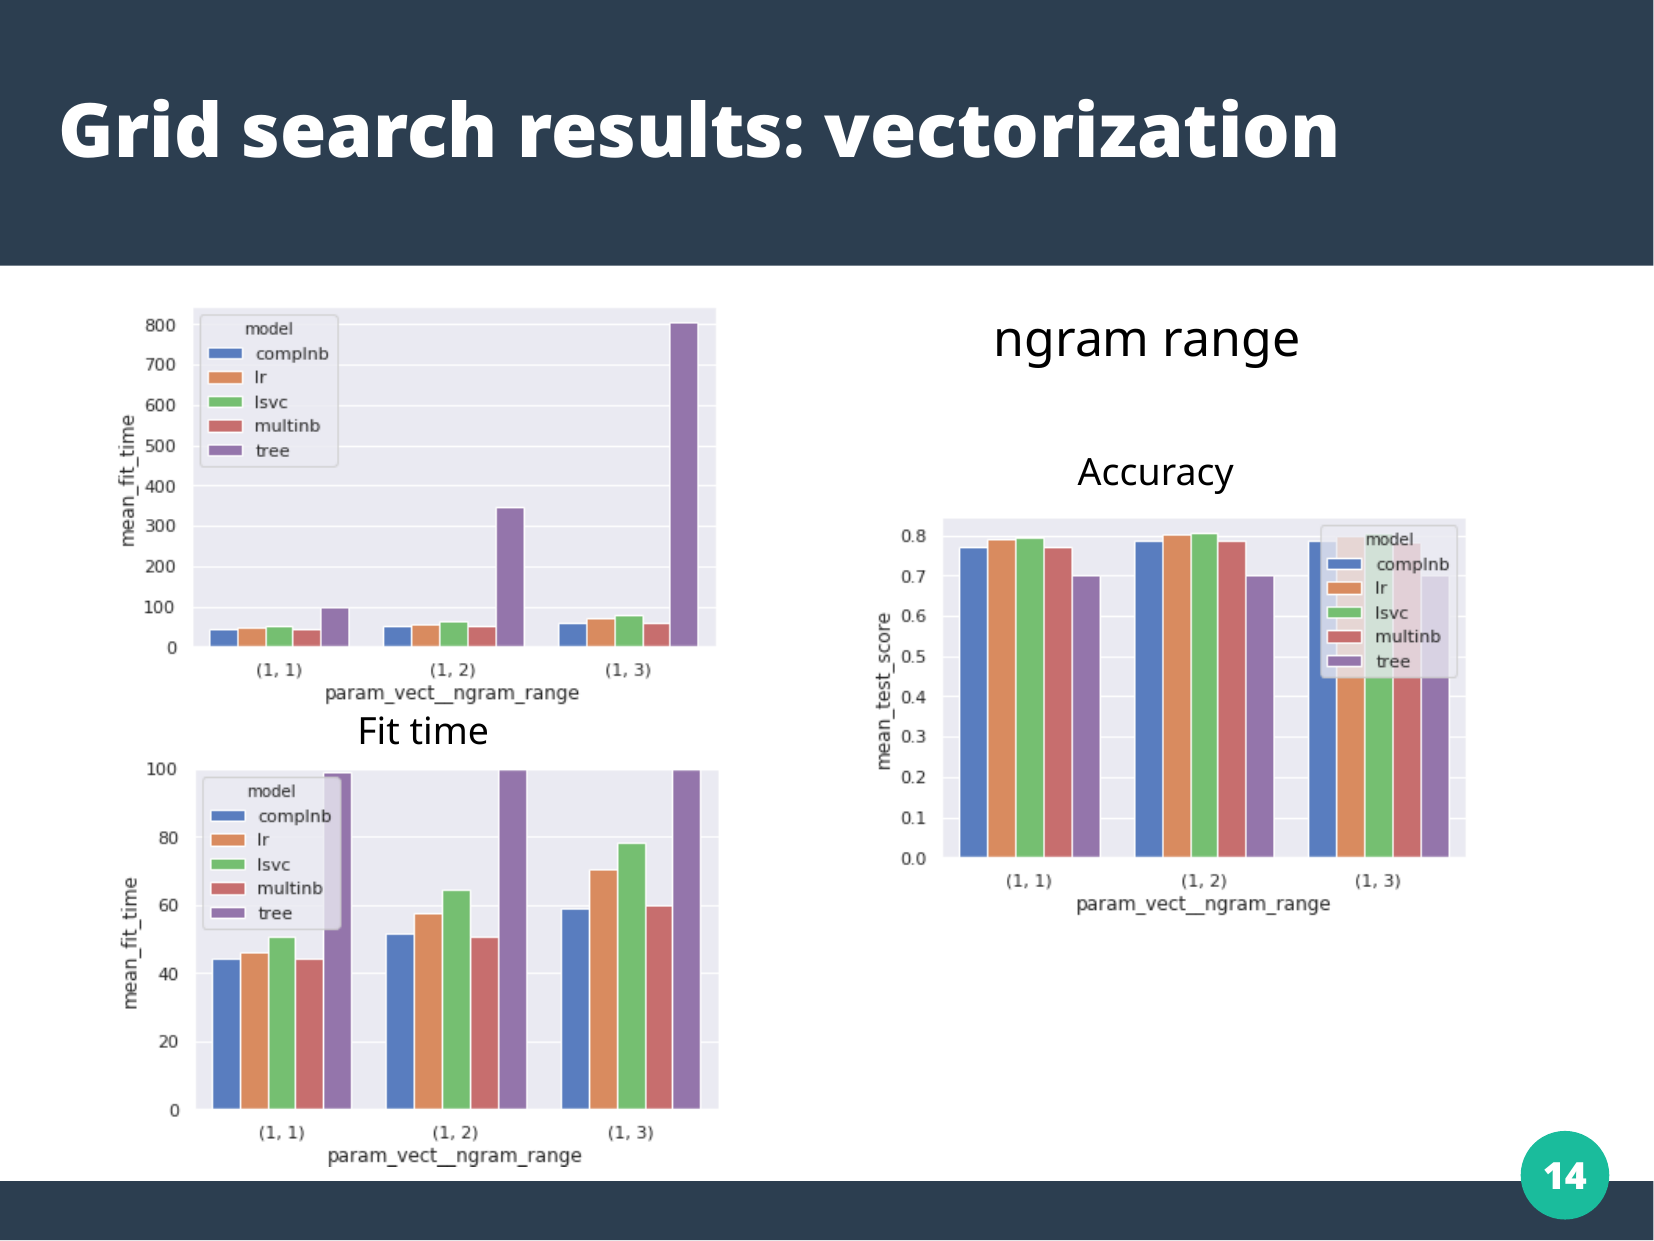

# Grid search results: vectorization
ngram range
Accuracy
Fit time
14